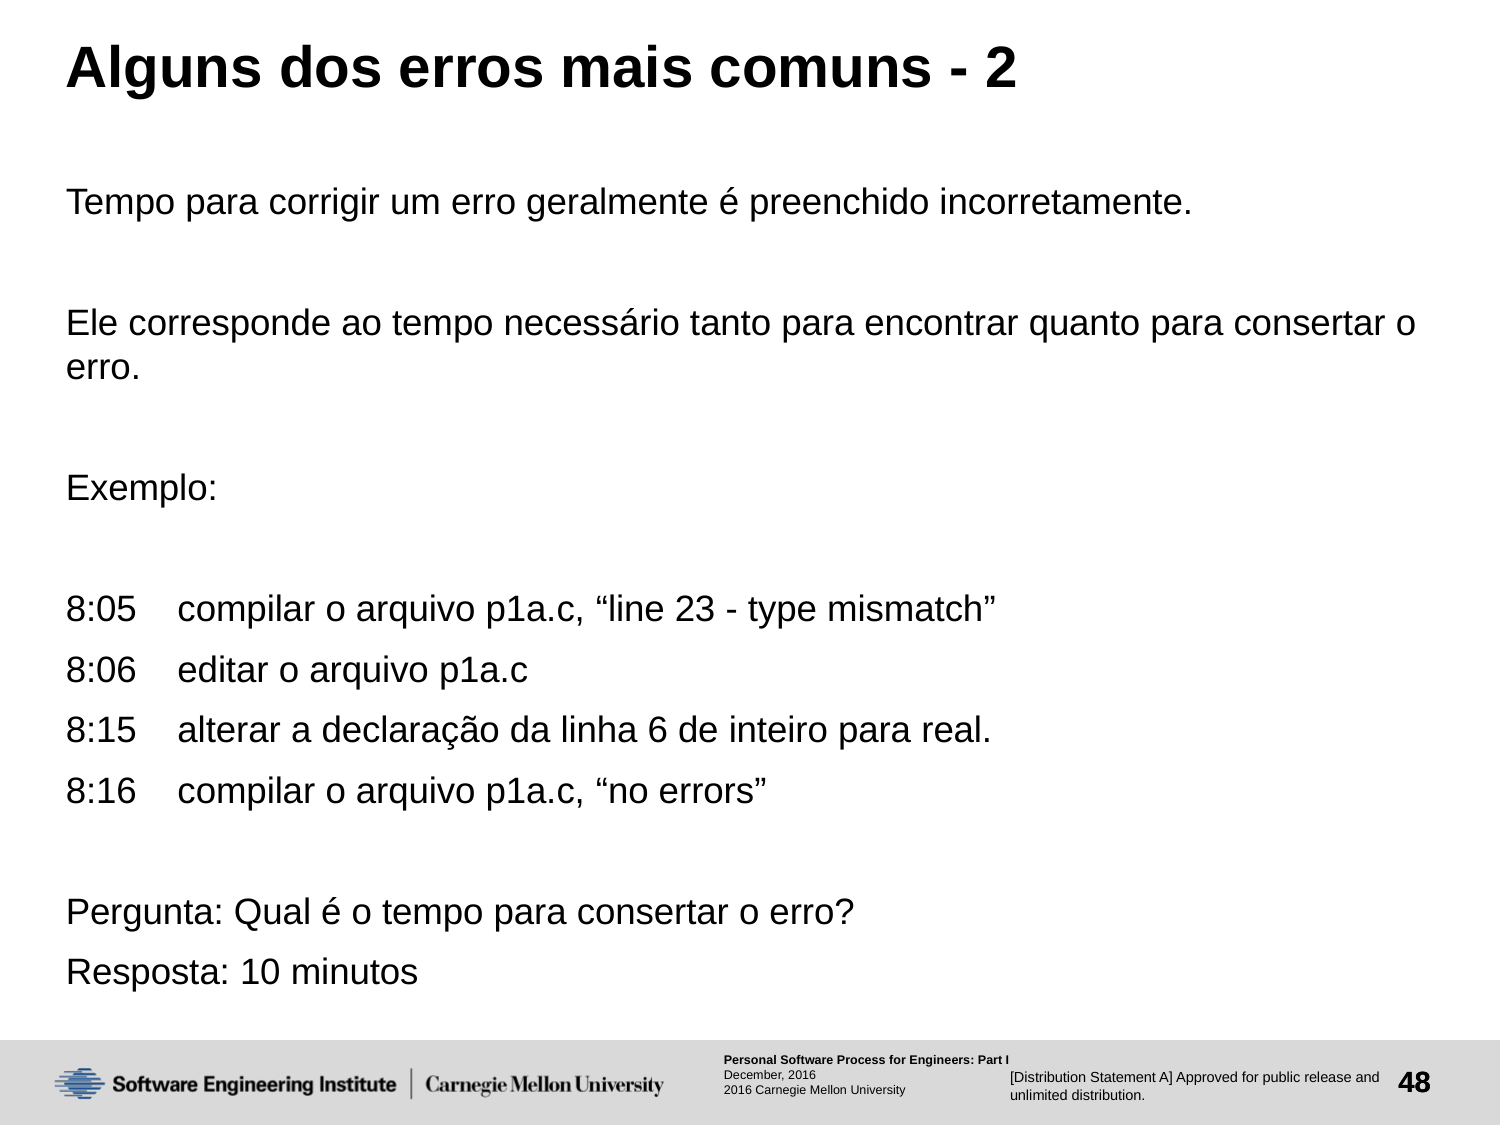

# Alguns dos erros mais comuns - 2
Tempo para corrigir um erro geralmente é preenchido incorretamente.
Ele corresponde ao tempo necessário tanto para encontrar quanto para consertar o erro.
Exemplo:
8:05 compilar o arquivo p1a.c, “line 23 - type mismatch”
8:06 editar o arquivo p1a.c
8:15 alterar a declaração da linha 6 de inteiro para real.
8:16 compilar o arquivo p1a.c, “no errors”
Pergunta: Qual é o tempo para consertar o erro?
Resposta: 10 minutos